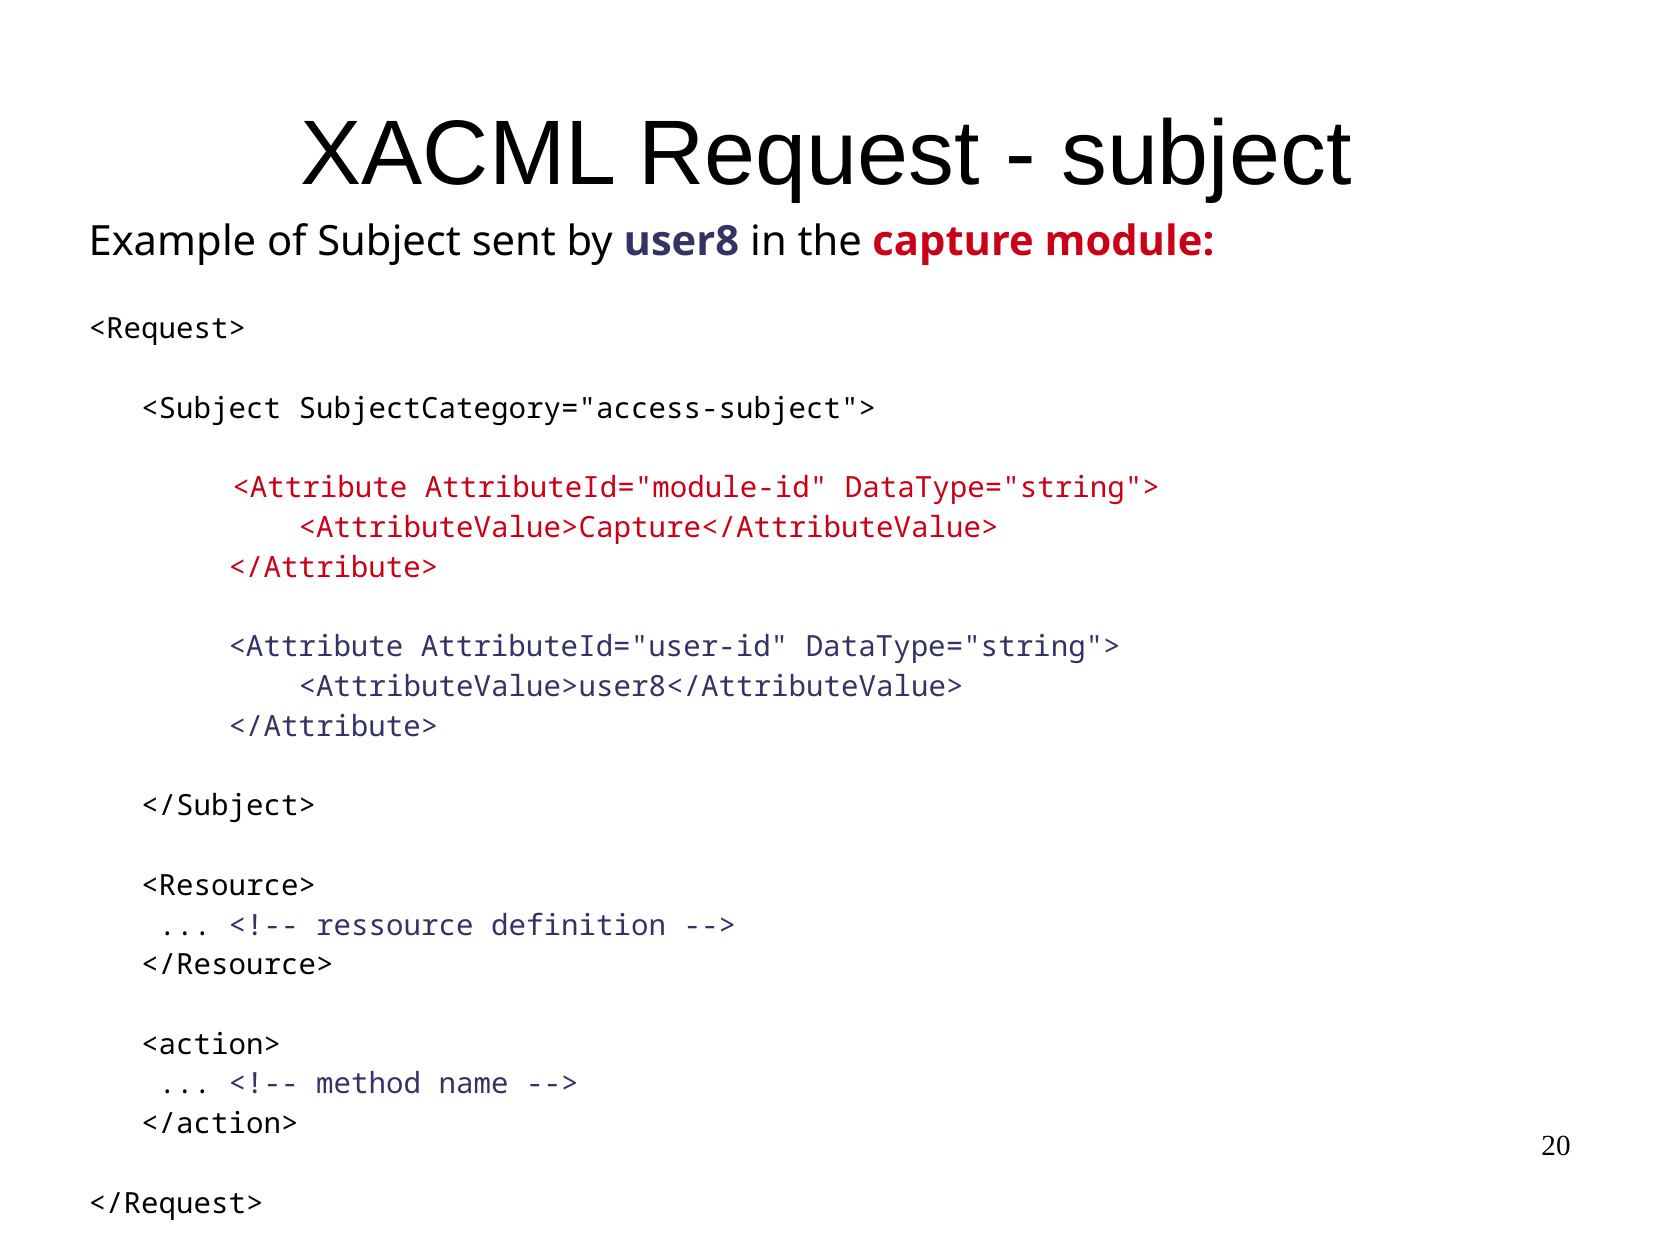

# XACML Request - subject
Example of Subject sent by user8 in the capture module:
<Request>
 <Subject SubjectCategory="access-subject">
	 <Attribute AttributeId="module-id" DataType="string">
 <AttributeValue>Capture</AttributeValue>
 </Attribute>
 <Attribute AttributeId="user-id" DataType="string">
 <AttributeValue>user8</AttributeValue>
 </Attribute>
 </Subject>
 <Resource>
 ... <!-- ressource definition -->
 </Resource>
 <action>
 ... <!-- method name -->
 </action>
</Request>
20